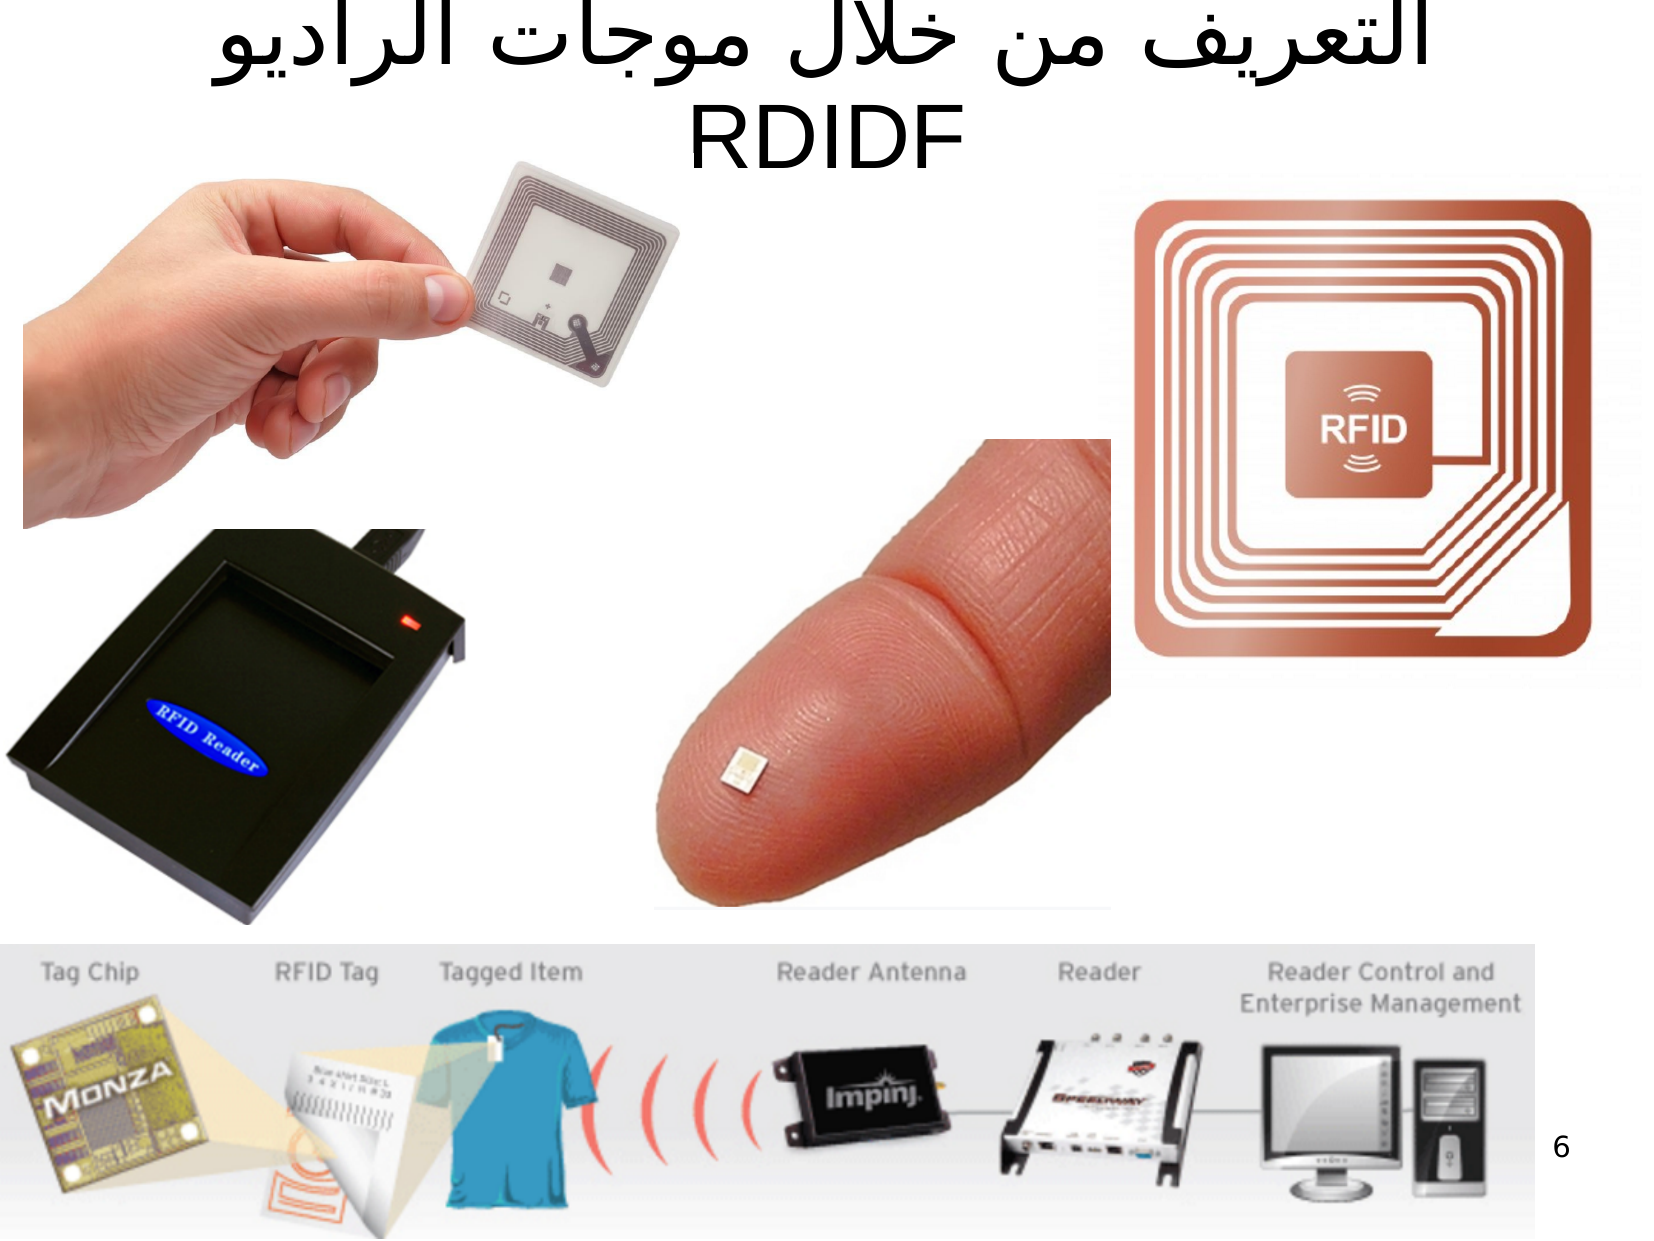

# التعريف من خلال موجات الراديو RDIDF
6